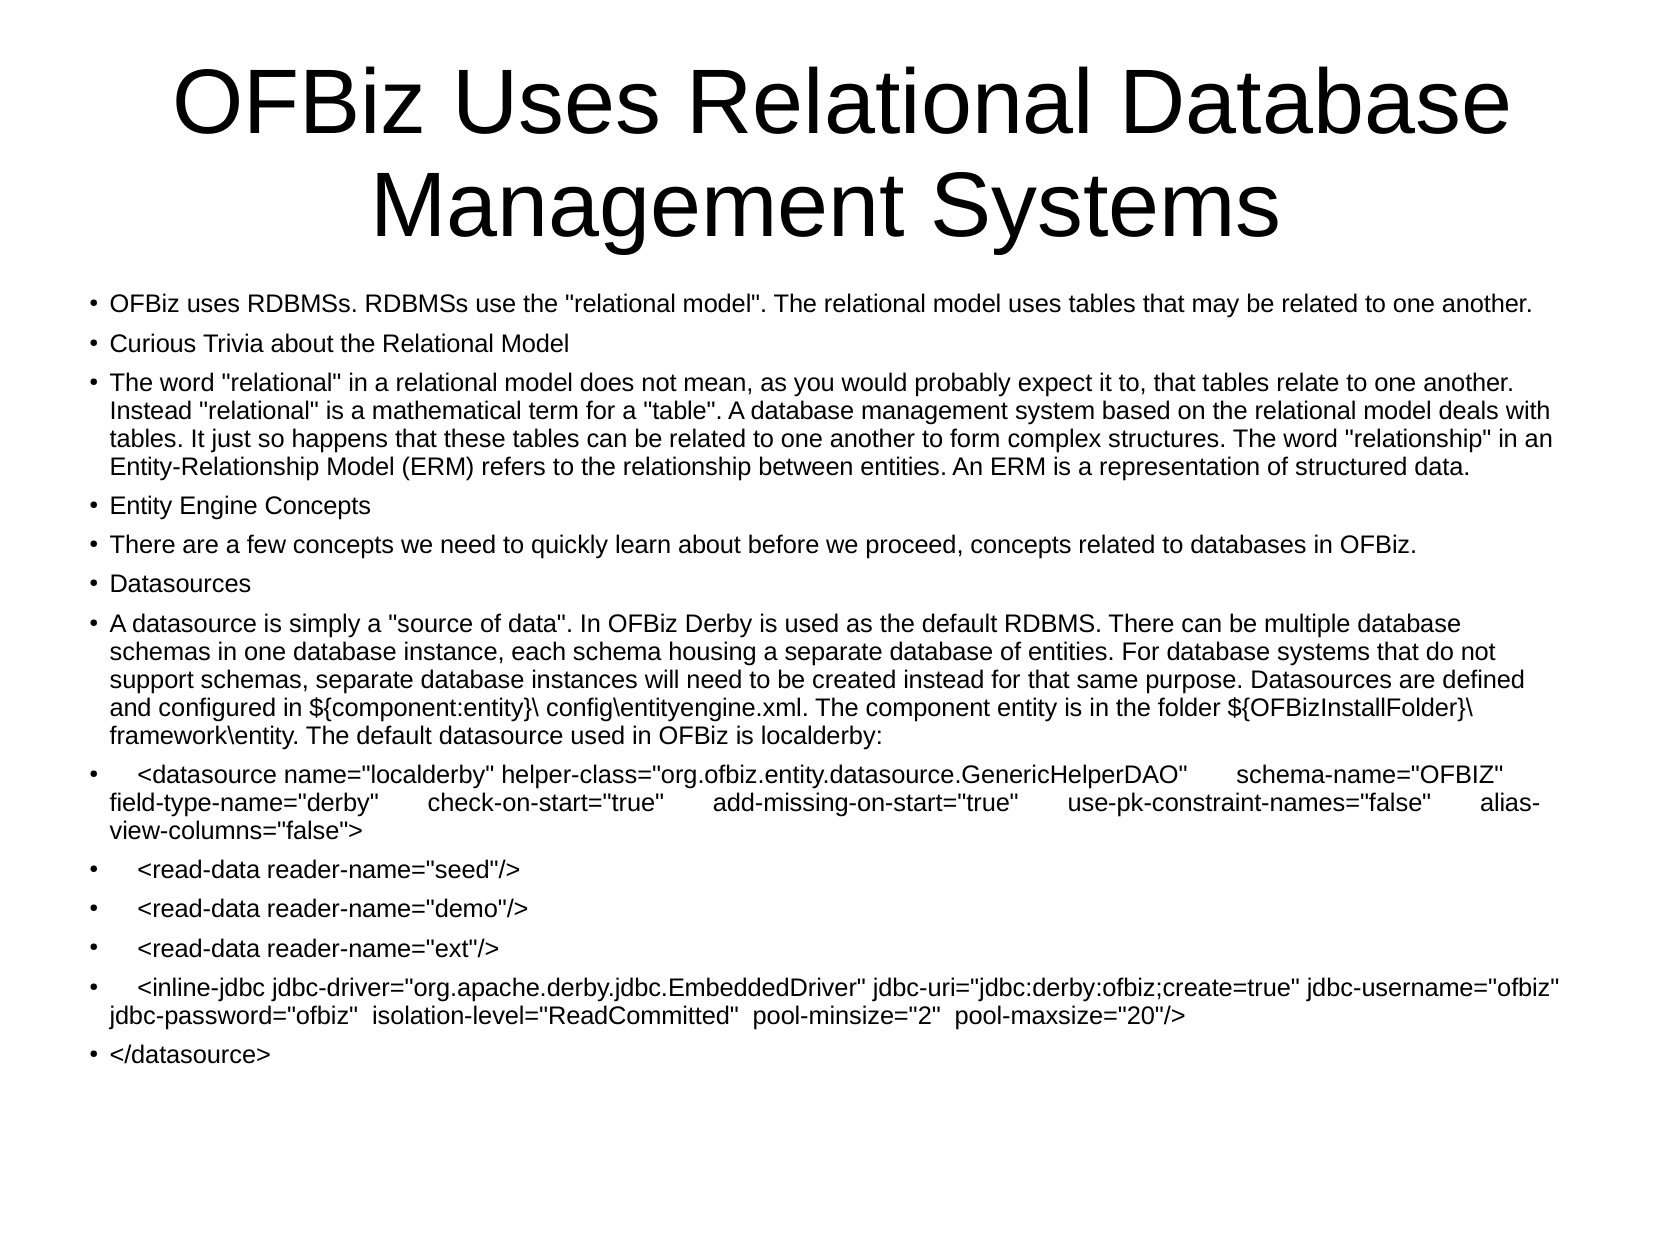

# OFBiz Uses Relational Database Management Systems
OFBiz uses RDBMSs. RDBMSs use the "relational model". The relational model uses tables that may be related to one another.
Curious Trivia about the Relational Model
The word "relational" in a relational model does not mean, as you would probably expect it to, that tables relate to one another. Instead "relational" is a mathematical term for a "table". A database management system based on the relational model deals with tables. It just so happens that these tables can be related to one another to form complex structures. The word "relationship" in an Entity-Relationship Model (ERM) refers to the relationship between entities. An ERM is a representation of structured data.
Entity Engine Concepts
There are a few concepts we need to quickly learn about before we proceed, concepts related to databases in OFBiz.
Datasources
A datasource is simply a "source of data". In OFBiz Derby is used as the default RDBMS. There can be multiple database schemas in one database instance, each schema housing a separate database of entities. For database systems that do not support schemas, separate database instances will need to be created instead for that same purpose. Datasources are defined and configured in ${component:entity}\ config\entityengine.xml. The component entity is in the folder ${OFBizInstallFolder}\framework\entity. The default datasource used in OFBiz is localderby:
 <datasource name="localderby" helper-class="org.ofbiz.entity.datasource.GenericHelperDAO" schema-name="OFBIZ" field-type-name="derby" check-on-start="true" add-missing-on-start="true" use-pk-constraint-names="false" alias-view-columns="false">
 <read-data reader-name="seed"/>
 <read-data reader-name="demo"/>
 <read-data reader-name="ext"/>
 <inline-jdbc jdbc-driver="org.apache.derby.jdbc.EmbeddedDriver" jdbc-uri="jdbc:derby:ofbiz;create=true" jdbc-username="ofbiz" jdbc-password="ofbiz" isolation-level="ReadCommitted" pool-minsize="2" pool-maxsize="20"/>
</datasource>